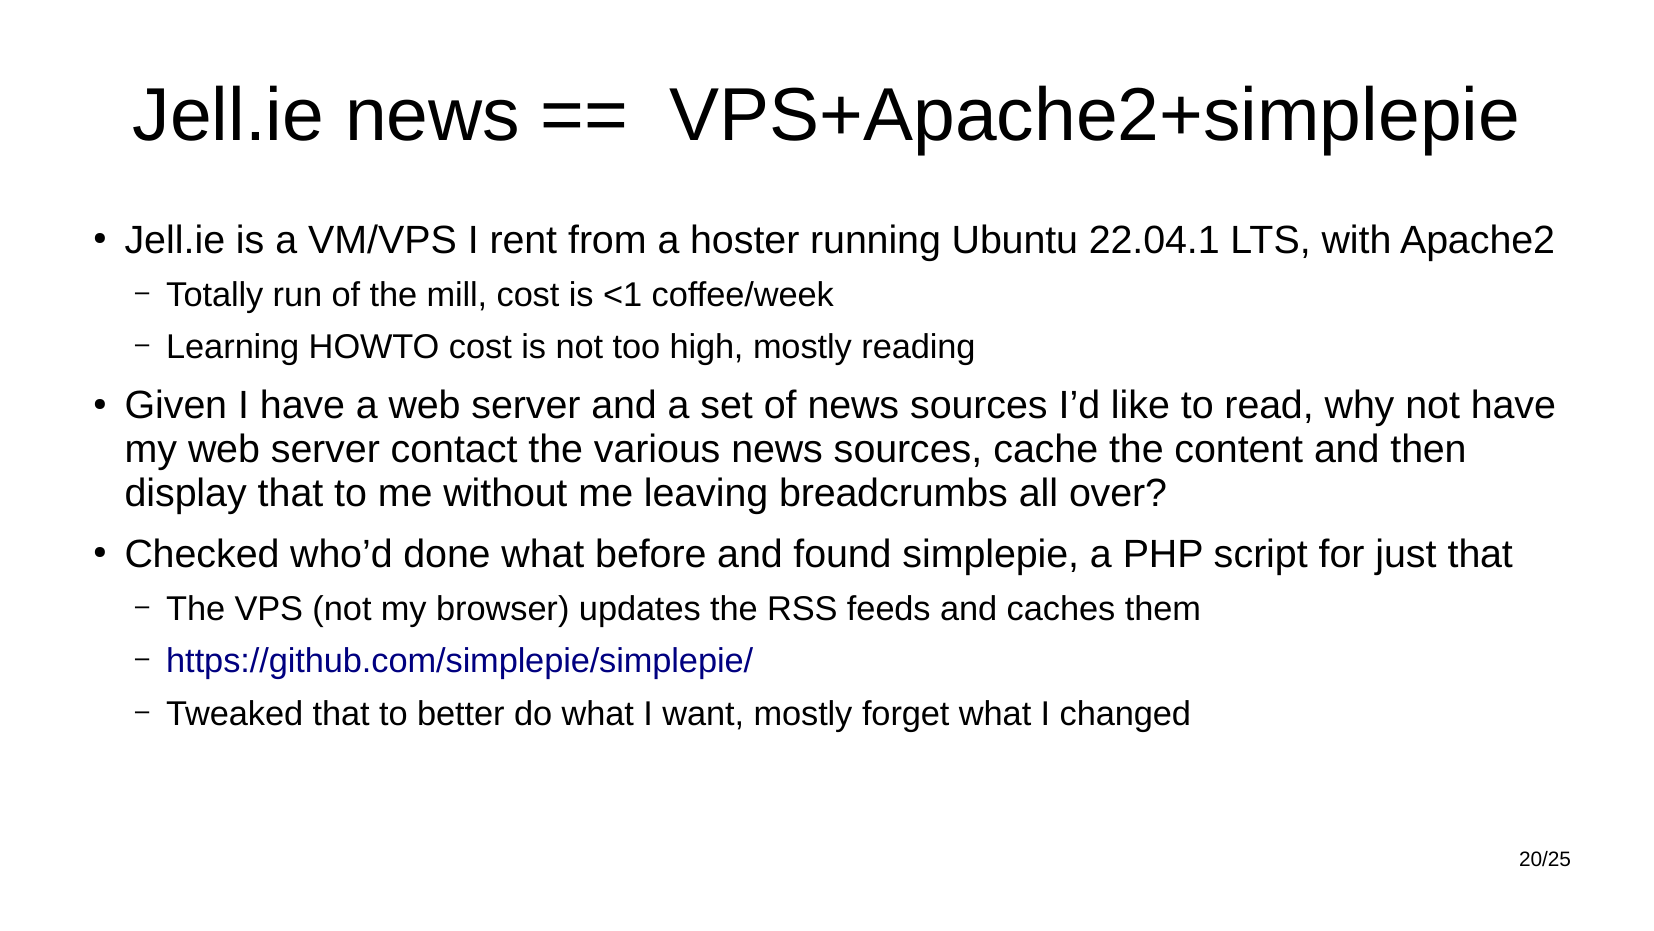

# Jell.ie news == VPS+Apache2+simplepie
Jell.ie is a VM/VPS I rent from a hoster running Ubuntu 22.04.1 LTS, with Apache2
Totally run of the mill, cost is <1 coffee/week
Learning HOWTO cost is not too high, mostly reading
Given I have a web server and a set of news sources I’d like to read, why not have my web server contact the various news sources, cache the content and then display that to me without me leaving breadcrumbs all over?
Checked who’d done what before and found simplepie, a PHP script for just that
The VPS (not my browser) updates the RSS feeds and caches them
https://github.com/simplepie/simplepie/
Tweaked that to better do what I want, mostly forget what I changed
20